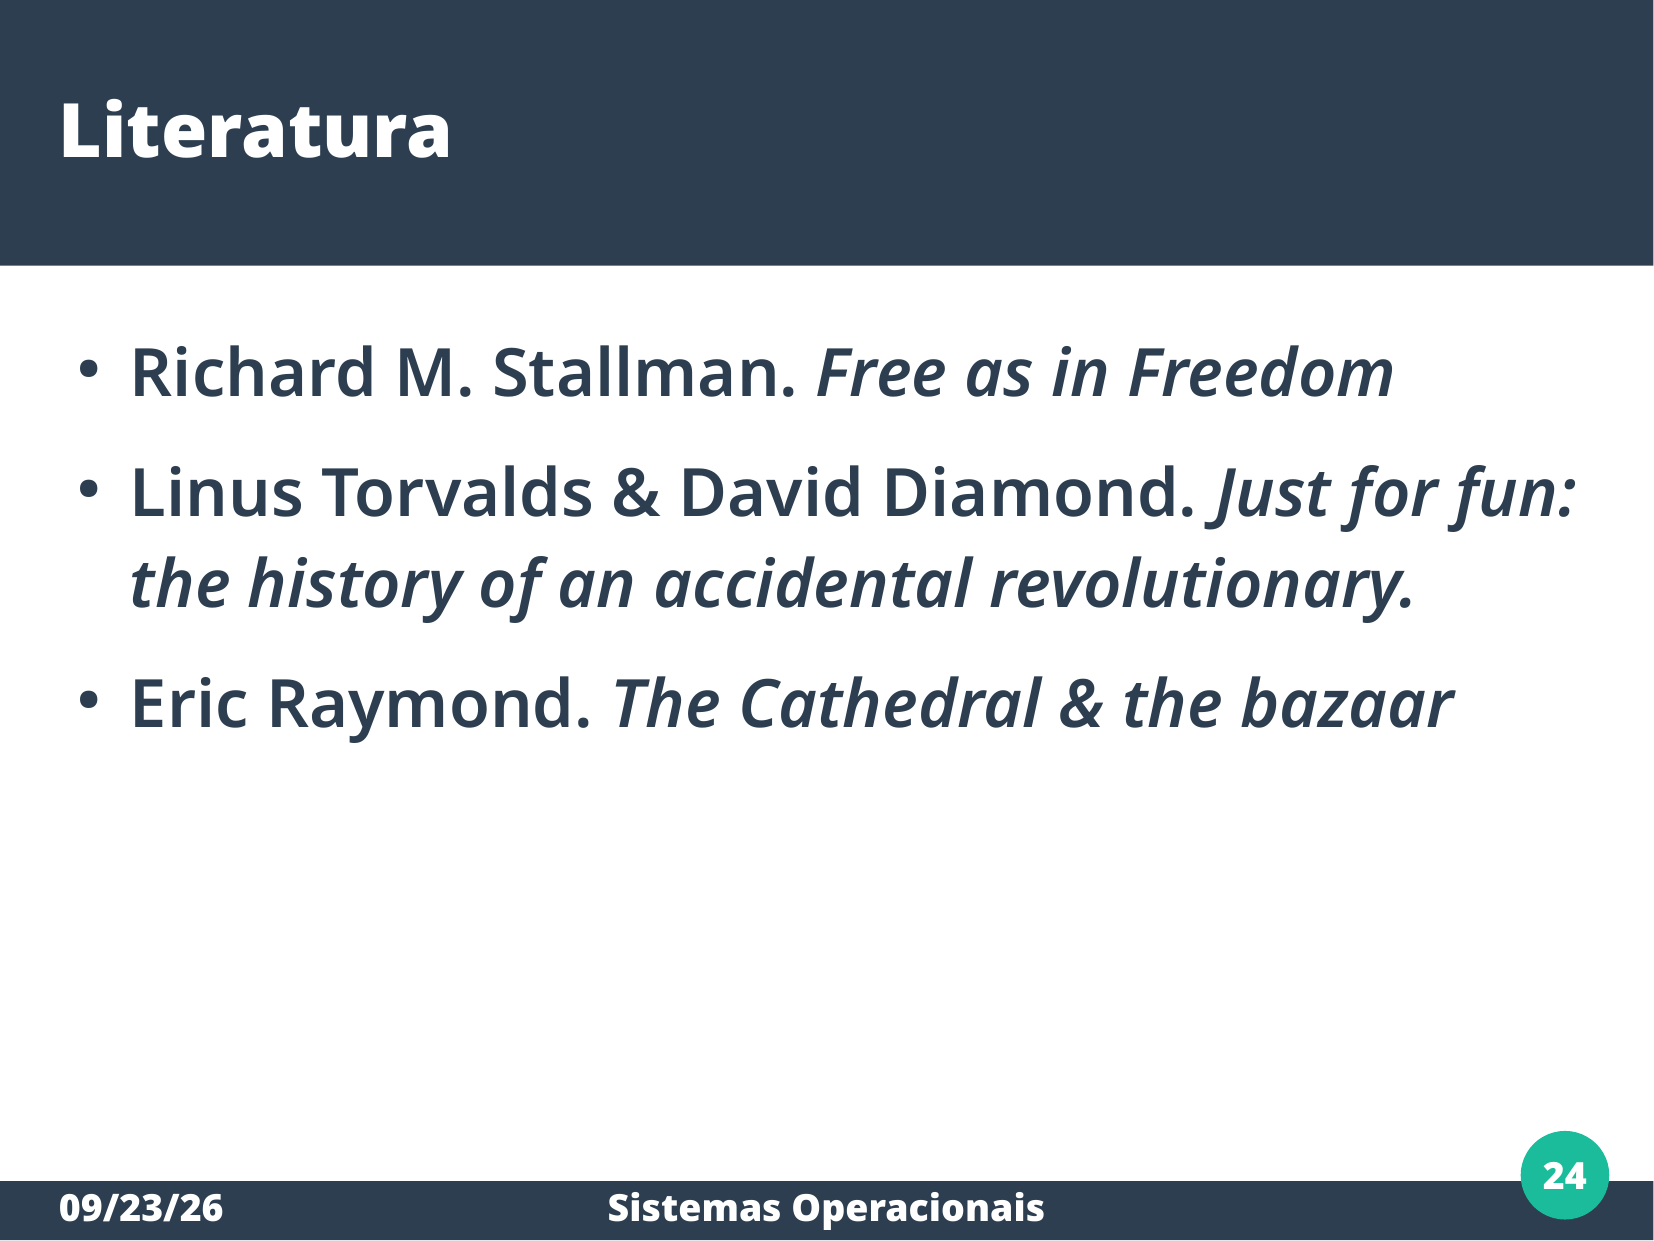

# Literatura
Richard M. Stallman. Free as in Freedom
Linus Torvalds & David Diamond. Just for fun: the history of an accidental revolutionary.
Eric Raymond. The Cathedral & the bazaar
24
Sistemas Operacionais